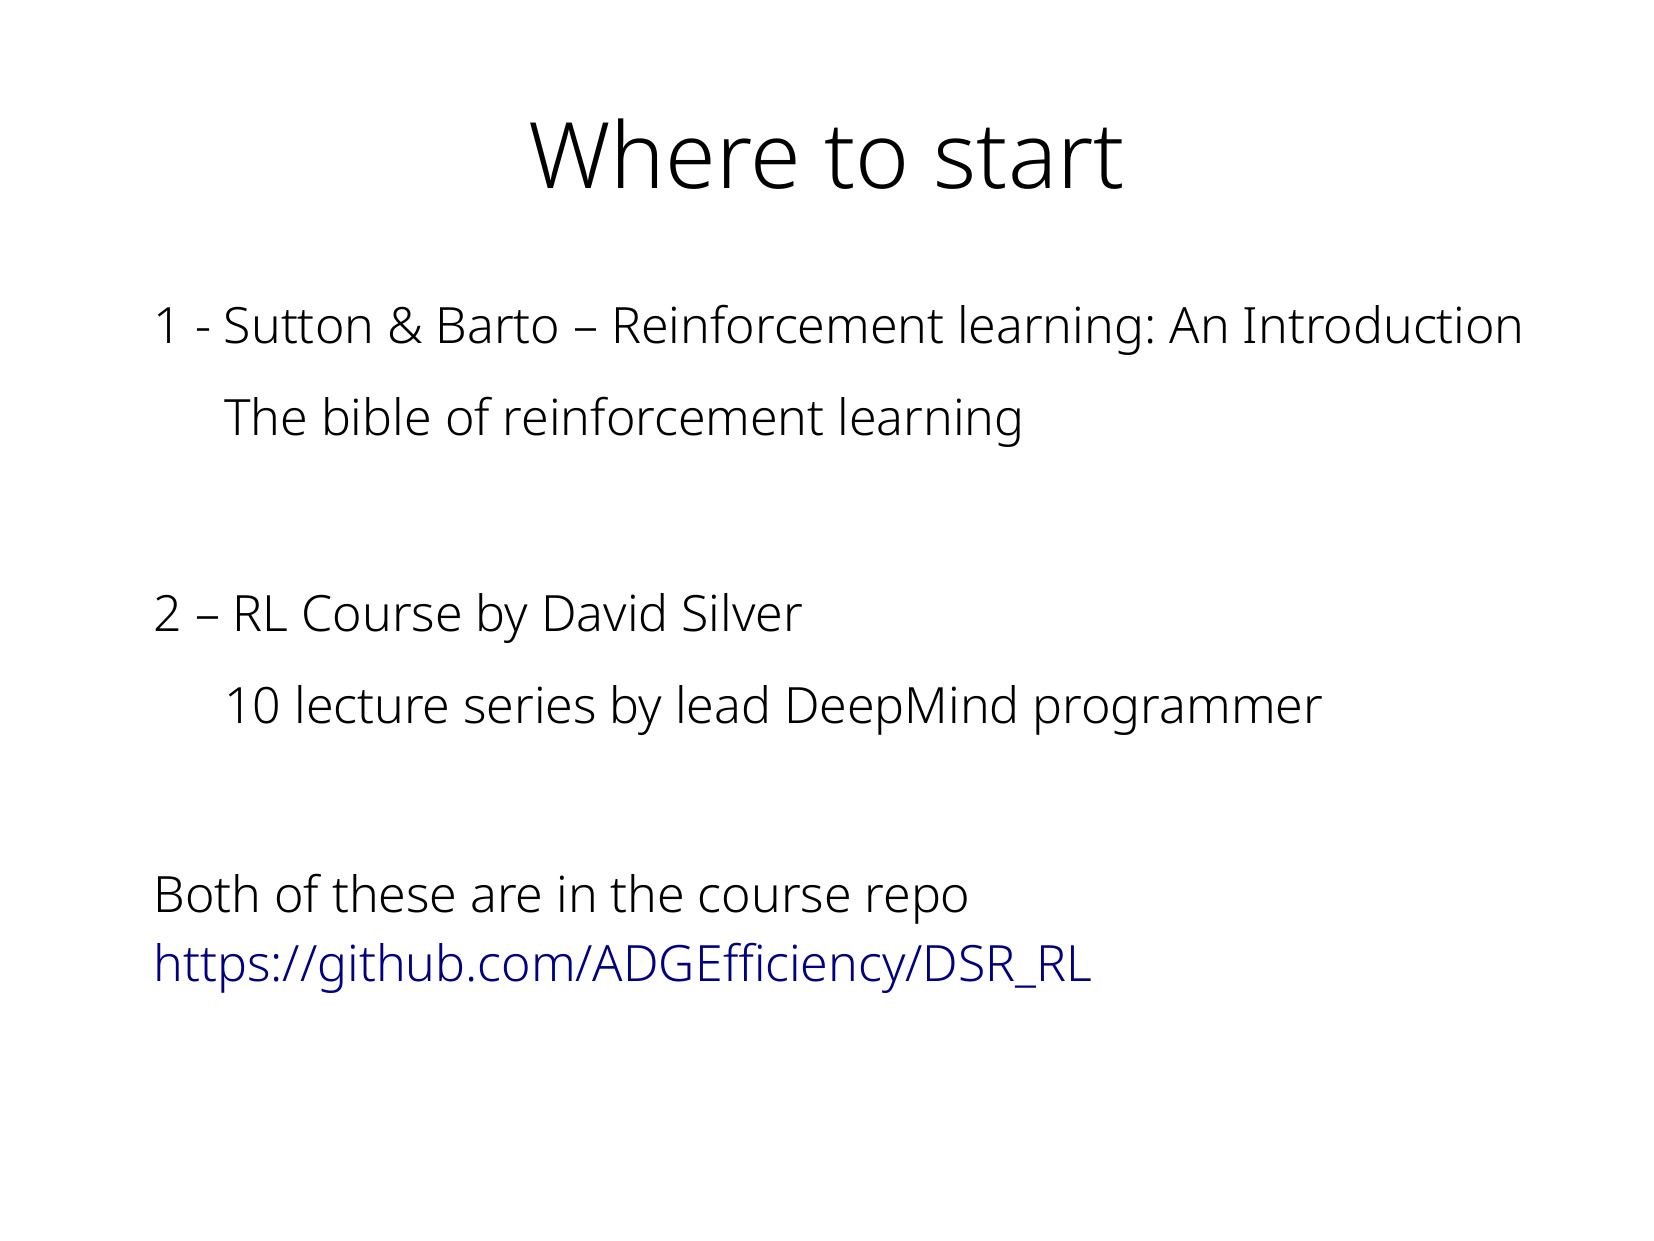

# Where to start
1 - Sutton & Barto – Reinforcement learning: An Introduction
The bible of reinforcement learning
2 – RL Course by David Silver
10 lecture series by lead DeepMind programmer
Both of these are in the course repo https://github.com/ADGEfficiency/DSR_RL